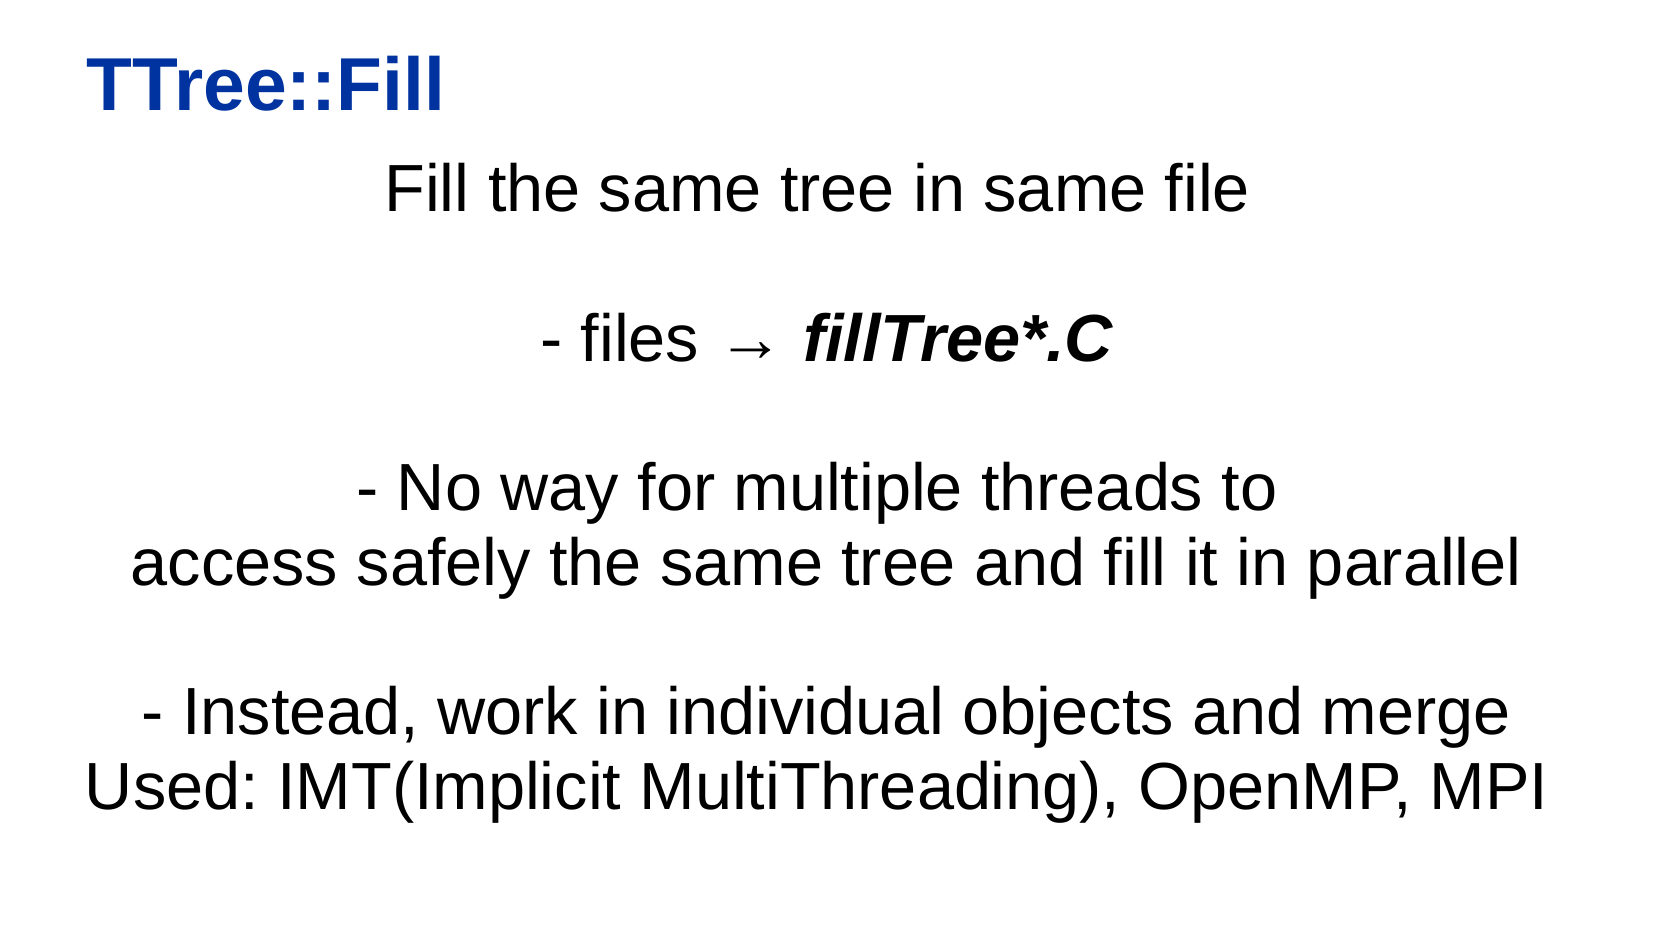

# Fill the same tree in same file
- files → fillTree*.C
- No way for multiple threads to
access safely the same tree and fill it in parallel
- Instead, work in individual objects and merge
Used: IMT(Implicit MultiThreading), OpenMP, MPI
TTree::Fill